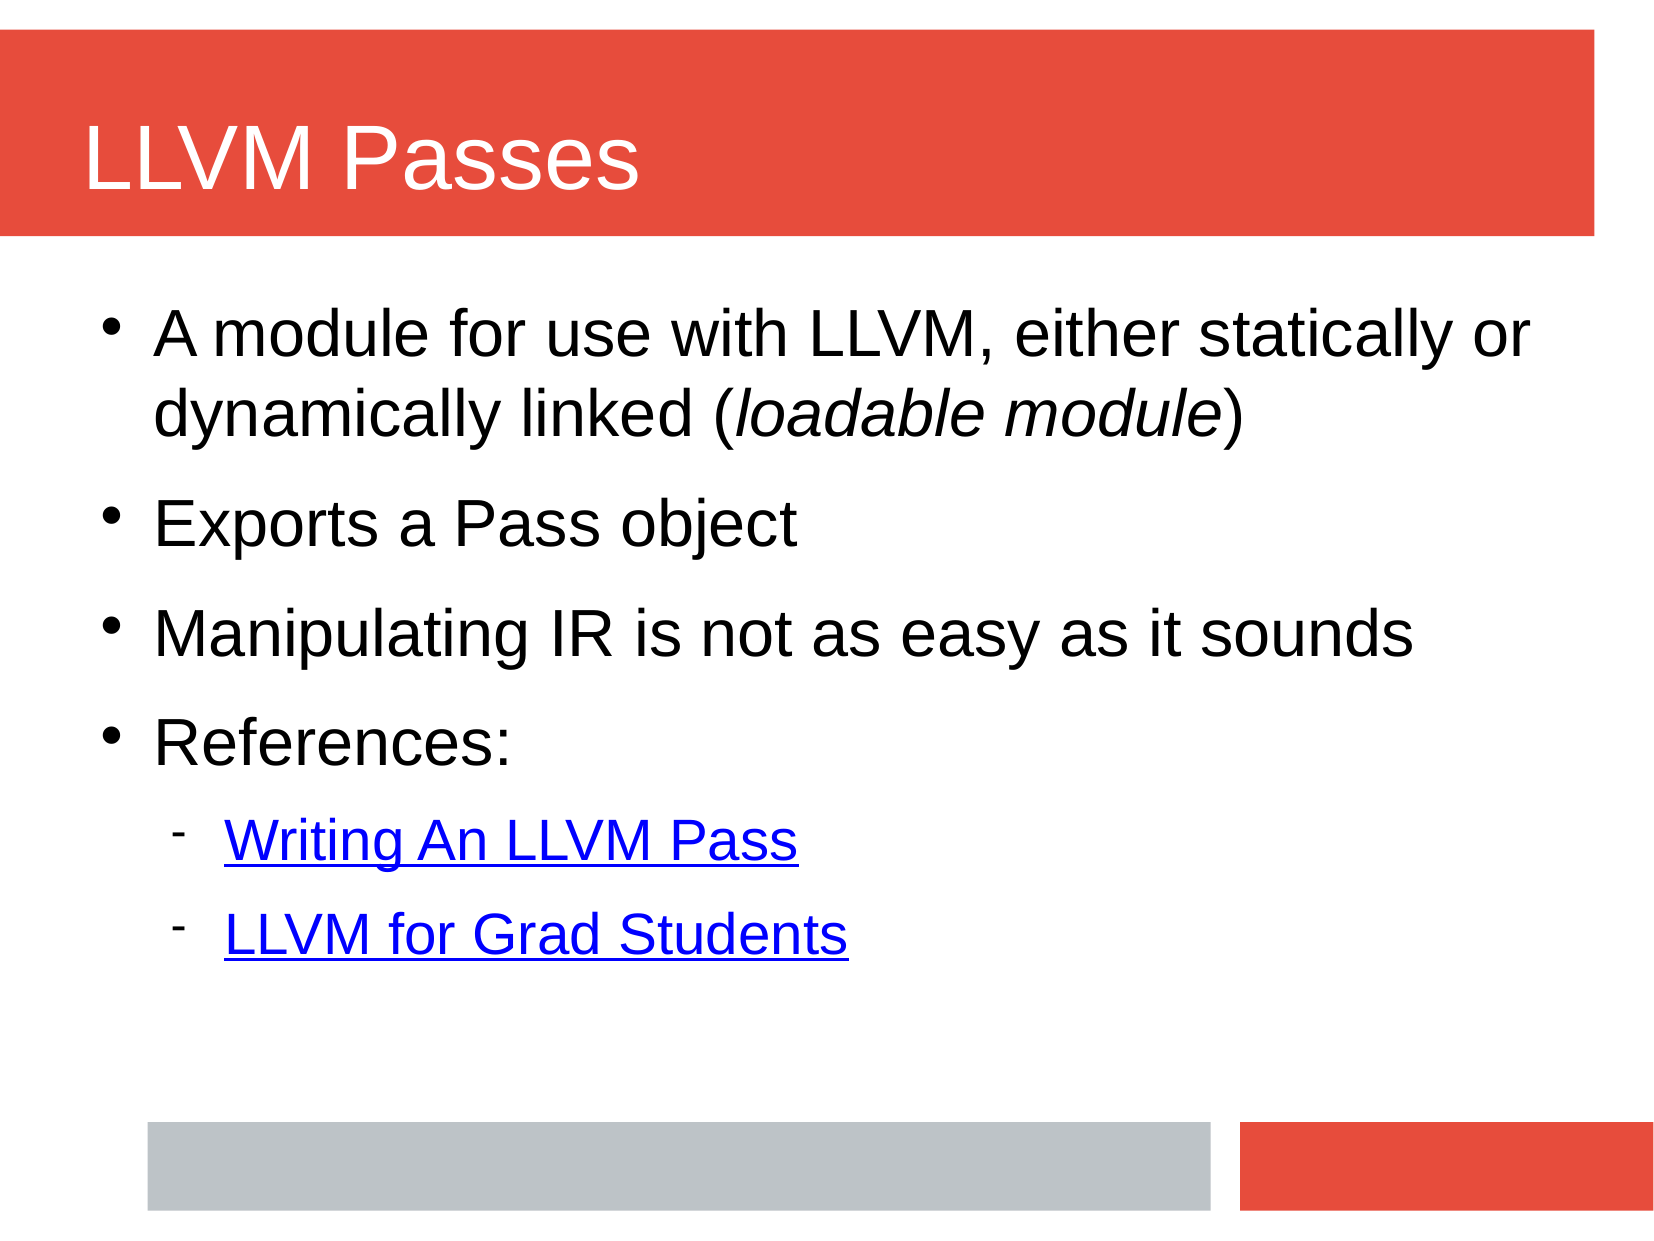

LLVM Passes
A module for use with LLVM, either statically or dynamically linked (loadable module)
Exports a Pass object
Manipulating IR is not as easy as it sounds
References:
Writing An LLVM Pass
LLVM for Grad Students